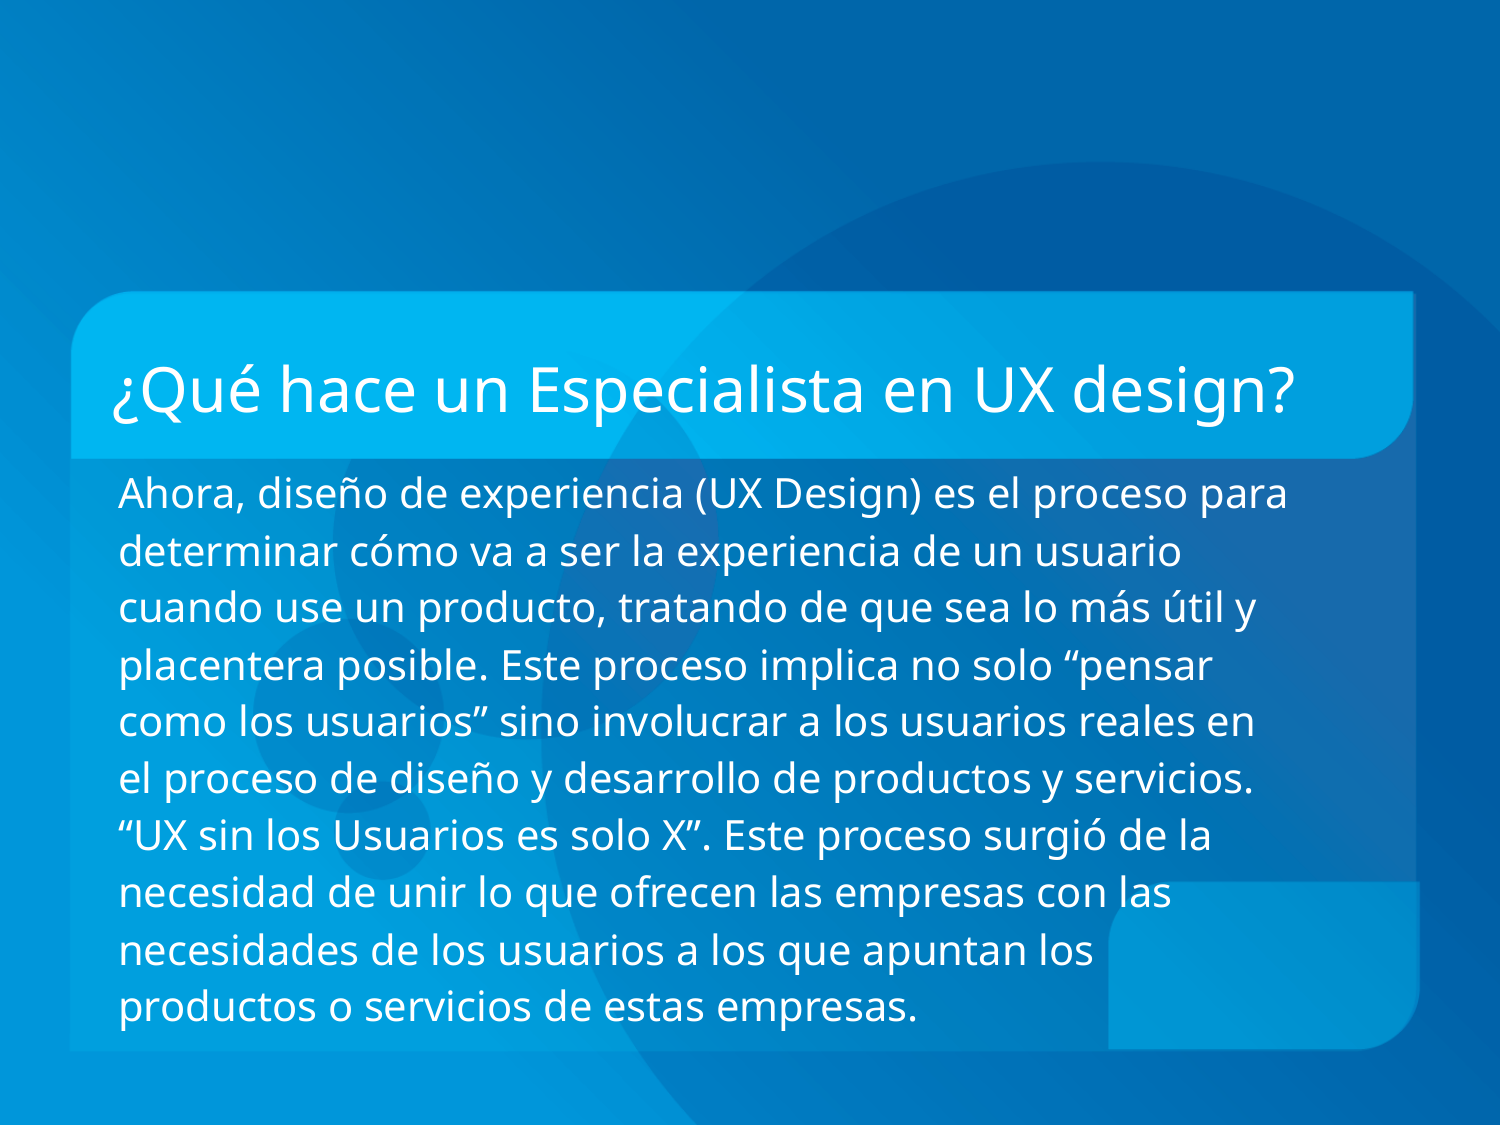

# ¿Qué hace un Especialista en UX design?
Ahora, diseño de experiencia (UX Design) es el proceso para determinar cómo va a ser la experiencia de un usuario cuando use un producto, tratando de que sea lo más útil y placentera posible. Este proceso implica no solo “pensar como los usuarios” sino involucrar a los usuarios reales en el proceso de diseño y desarrollo de productos y servicios. “UX sin los Usuarios es solo X”. Este proceso surgió de la necesidad de unir lo que ofrecen las empresas con las necesidades de los usuarios a los que apuntan los productos o servicios de estas empresas.